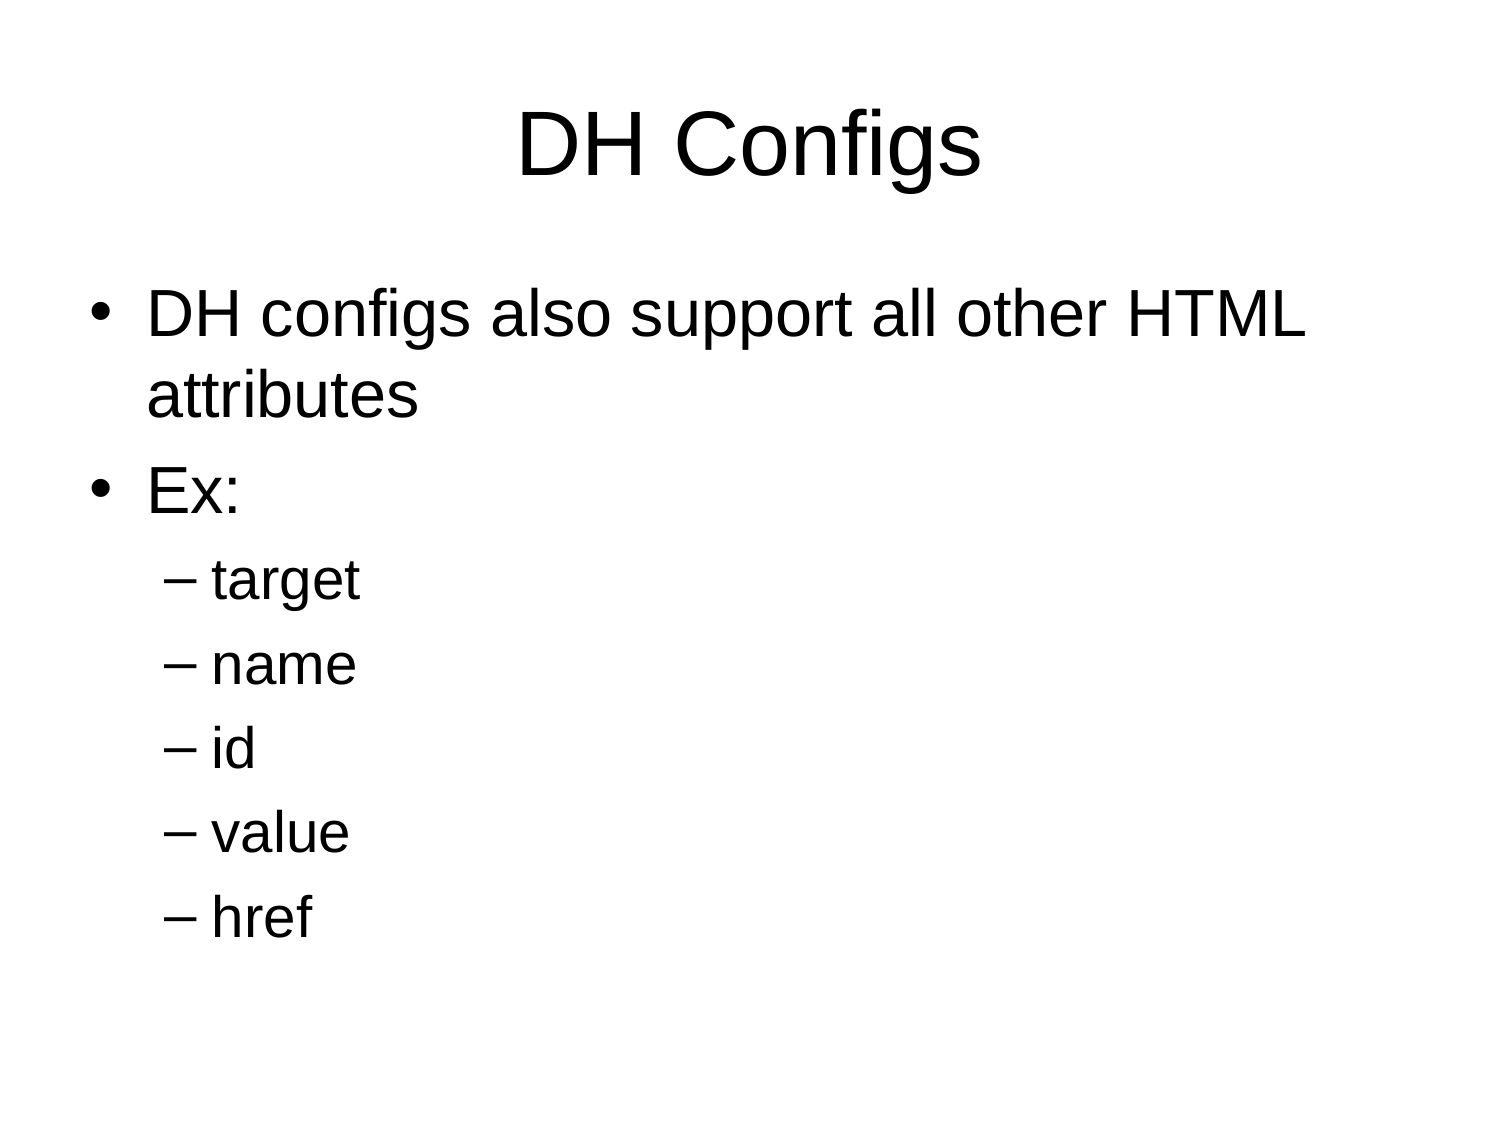

# DH Configs
DH configs also support all other HTML attributes
Ex:
target
name
id
value
href